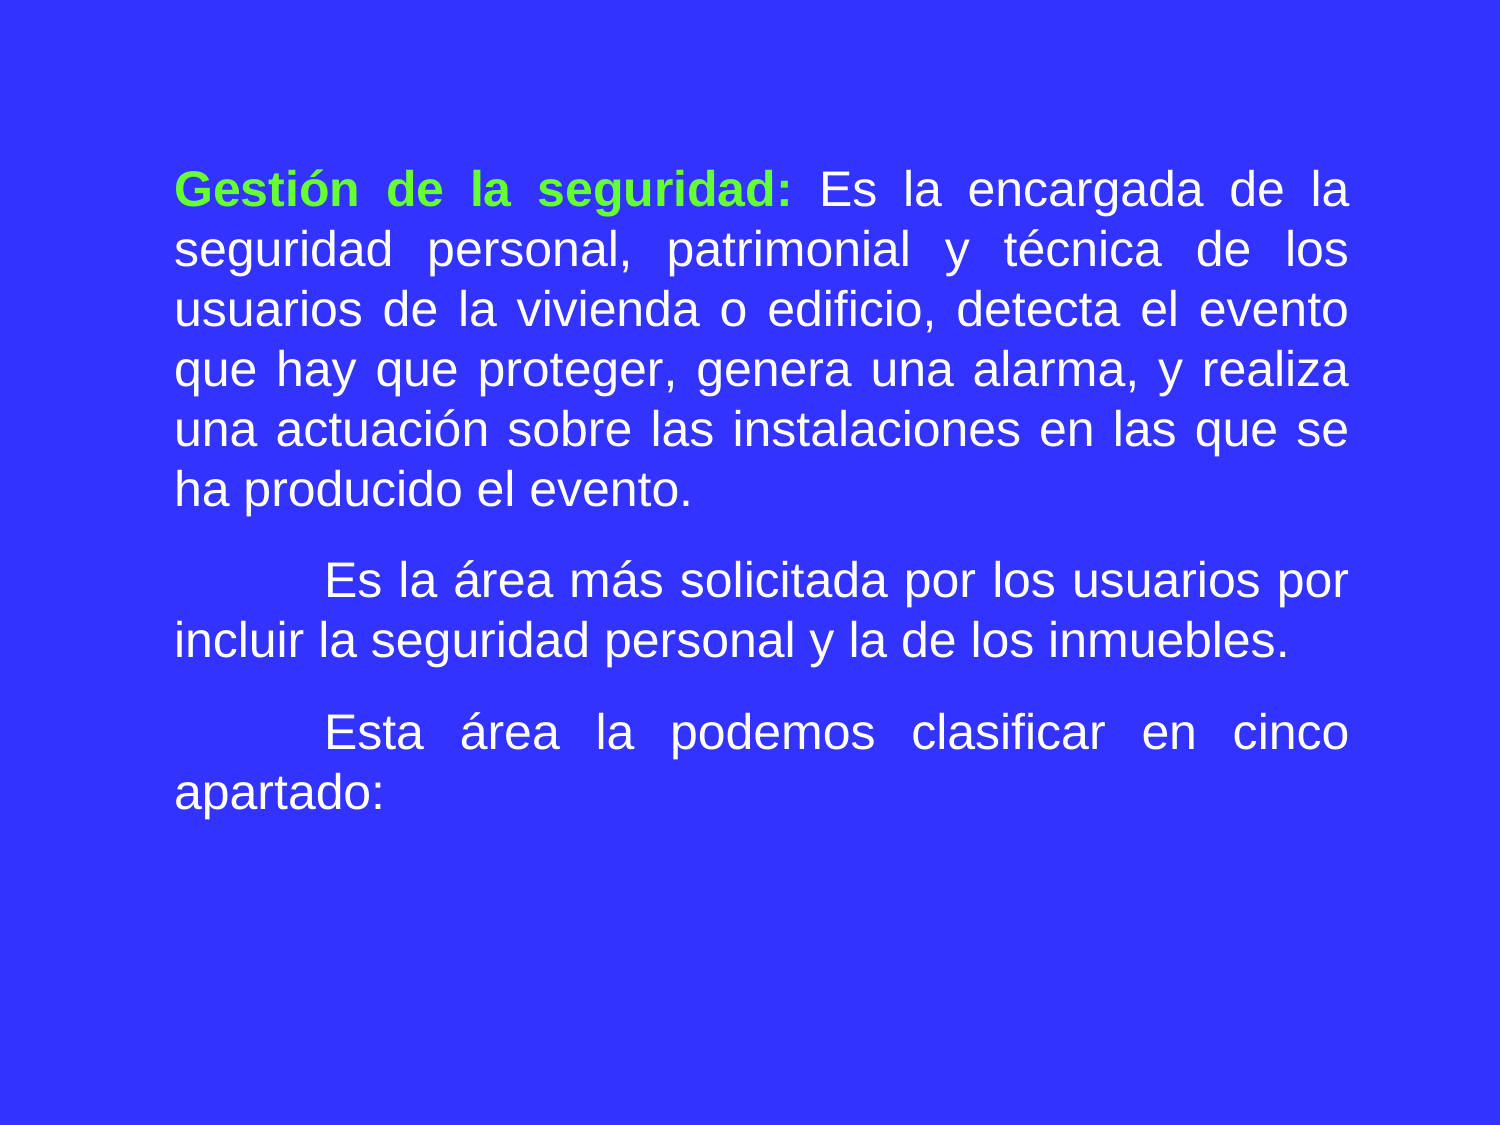

Gestión de la seguridad: Es la encargada de la seguridad personal, patrimonial y técnica de los usuarios de la vivienda o edificio, detecta el evento que hay que proteger, genera una alarma, y realiza una actuación sobre las instalaciones en las que se ha producido el evento.
	Es la área más solicitada por los usuarios por incluir la seguridad personal y la de los inmuebles.
	Esta área la podemos clasificar en cinco apartado: